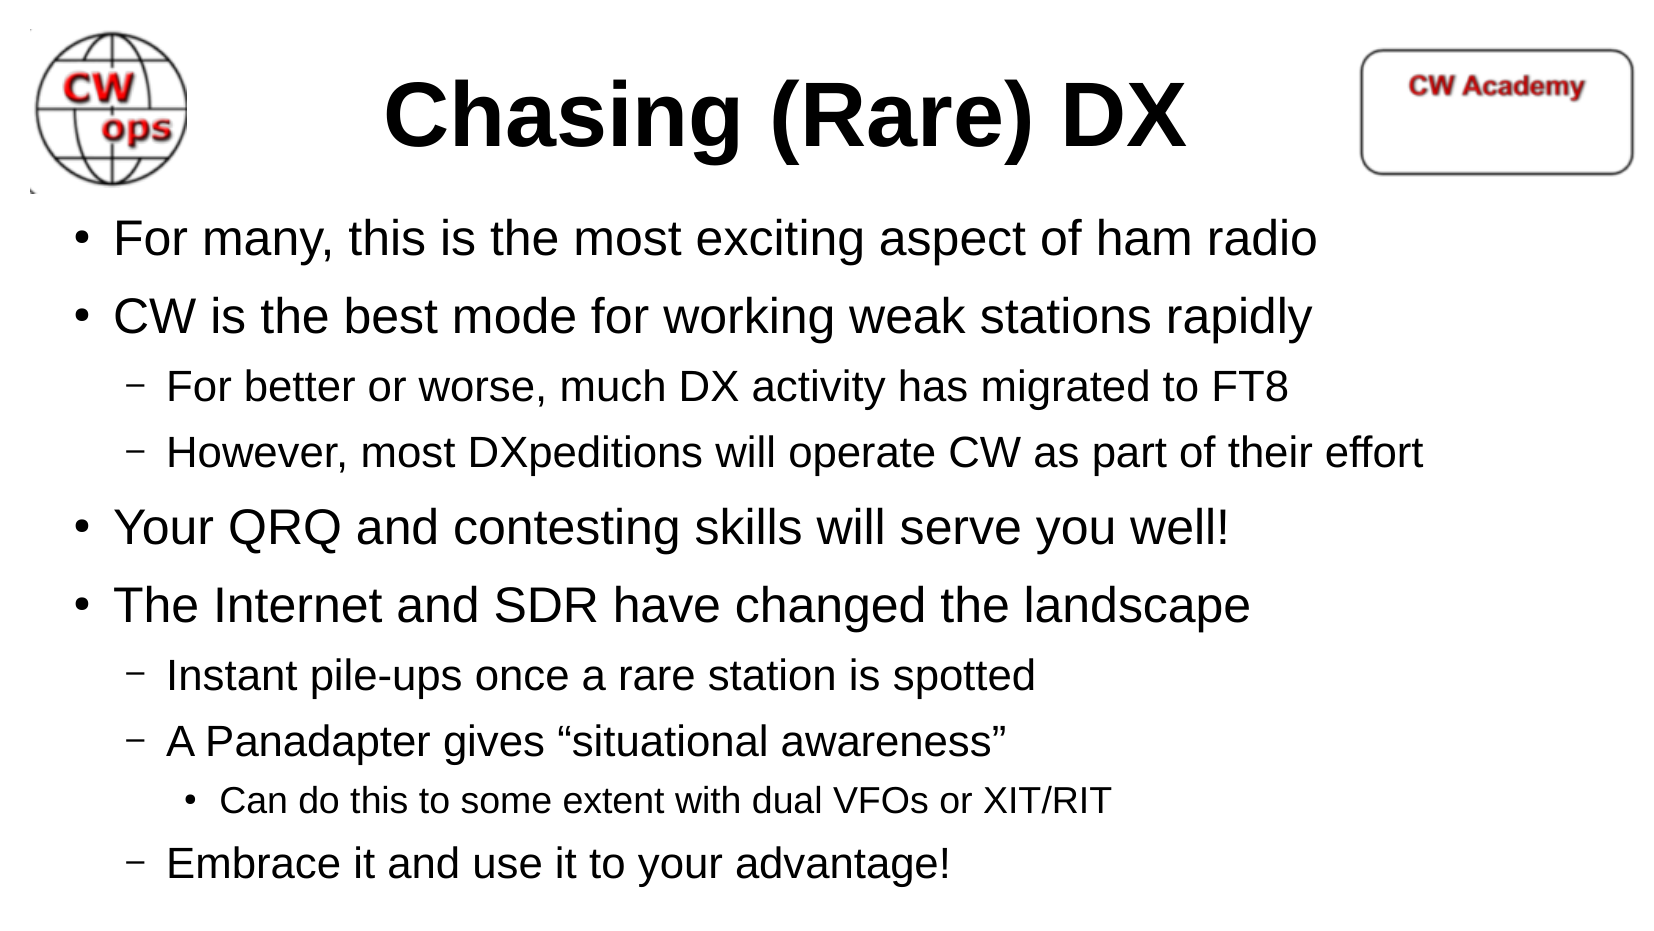

# Chasing (Rare) DX
For many, this is the most exciting aspect of ham radio
CW is the best mode for working weak stations rapidly
For better or worse, much DX activity has migrated to FT8
However, most DXpeditions will operate CW as part of their effort
Your QRQ and contesting skills will serve you well!
The Internet and SDR have changed the landscape
Instant pile-ups once a rare station is spotted
A Panadapter gives “situational awareness”
Can do this to some extent with dual VFOs or XIT/RIT
Embrace it and use it to your advantage!